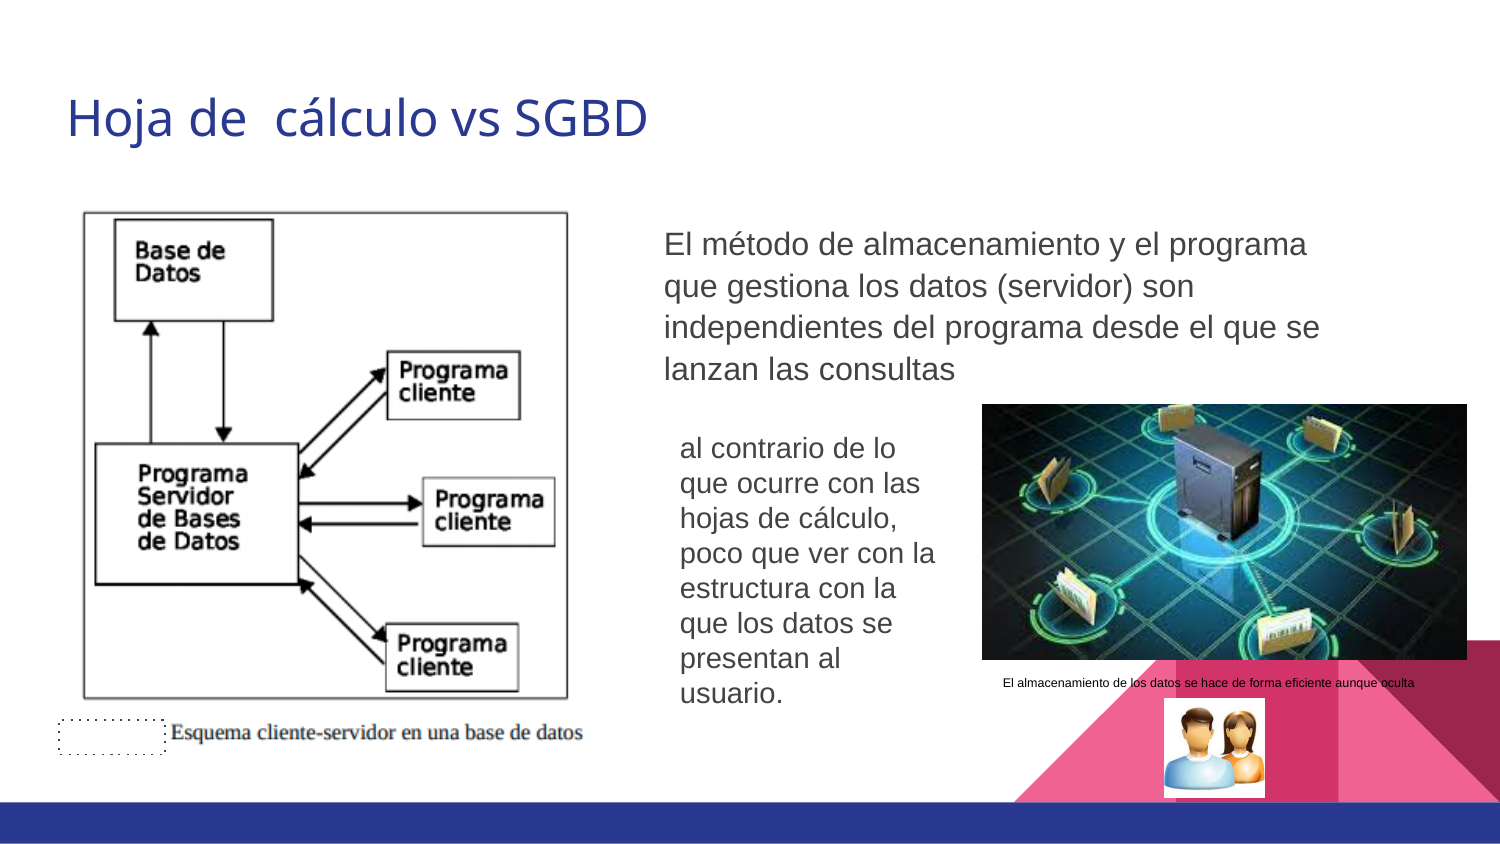

# Hoja de cálculo vs SGBD
El método de almacenamiento y el programa que gestiona los datos (servidor) son independientes del programa desde el que se lanzan las consultas
al contrario de lo que ocurre con las hojas de cálculo, poco que ver con la estructura con la que los datos se presentan al usuario.
El almacenamiento de los datos se hace de forma eficiente aunque oculta